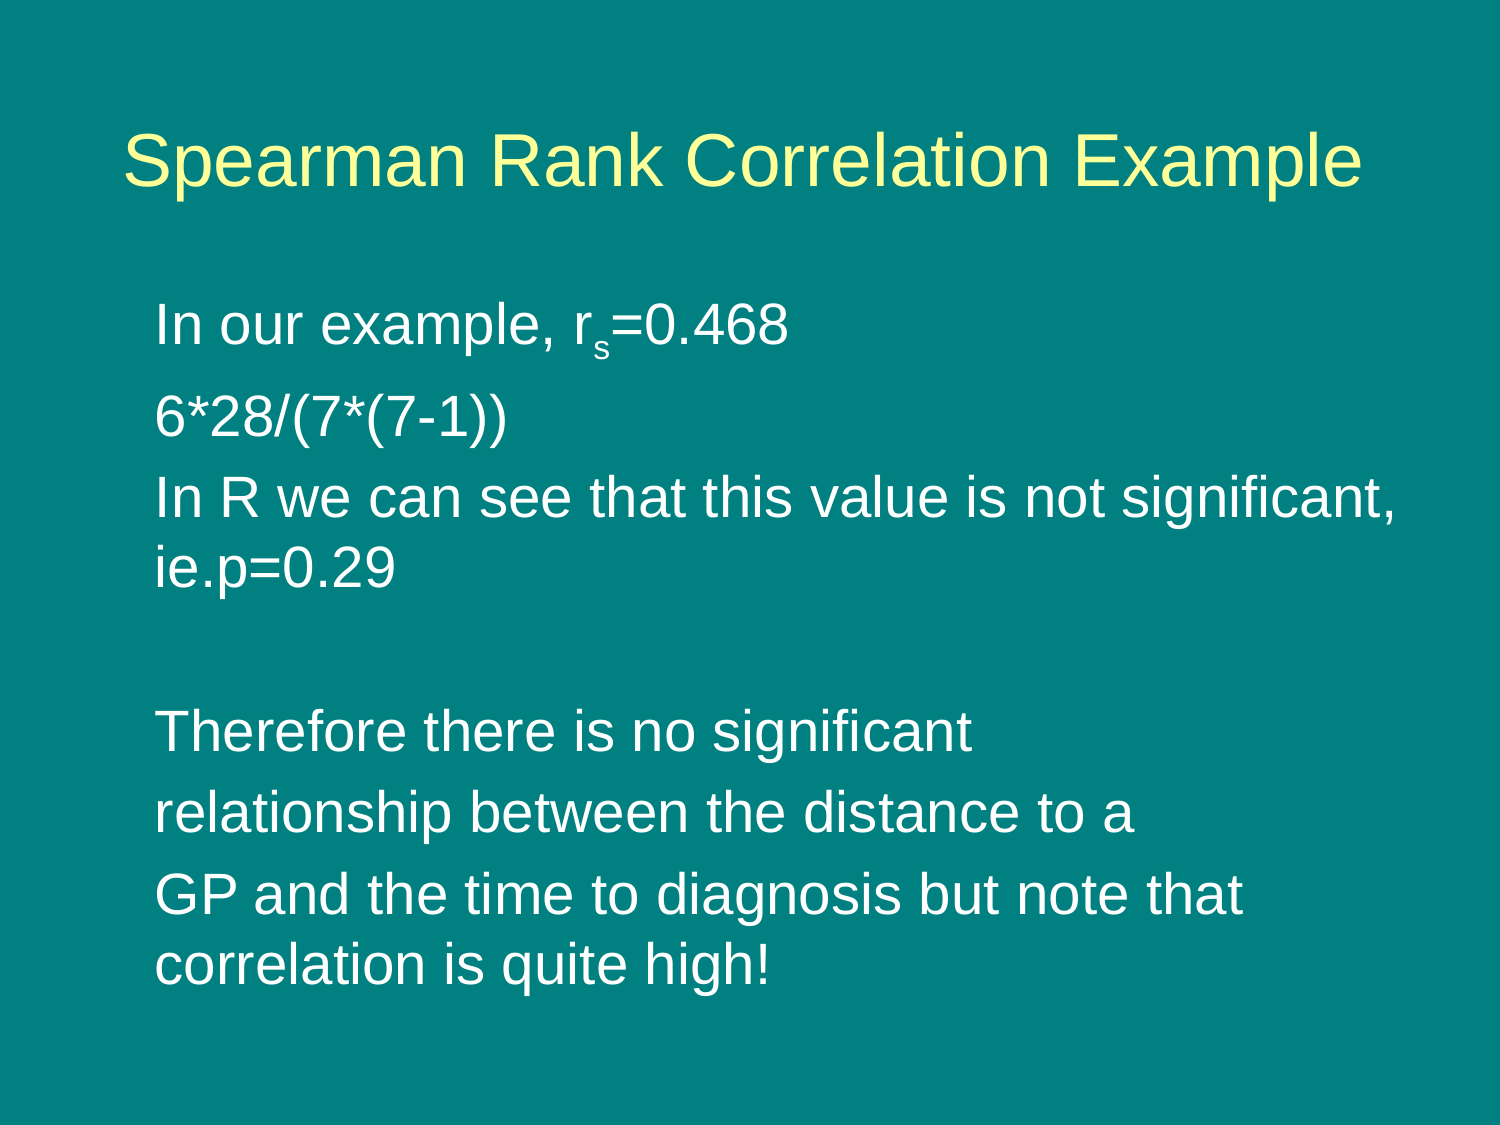

# Spearman Rank Correlation Example
In our example, rs=0.468
6*28/(7*(7-1))
In R we can see that this value is not significant, ie.p=0.29
Therefore there is no significant
relationship between the distance to a
GP and the time to diagnosis but note that correlation is quite high!